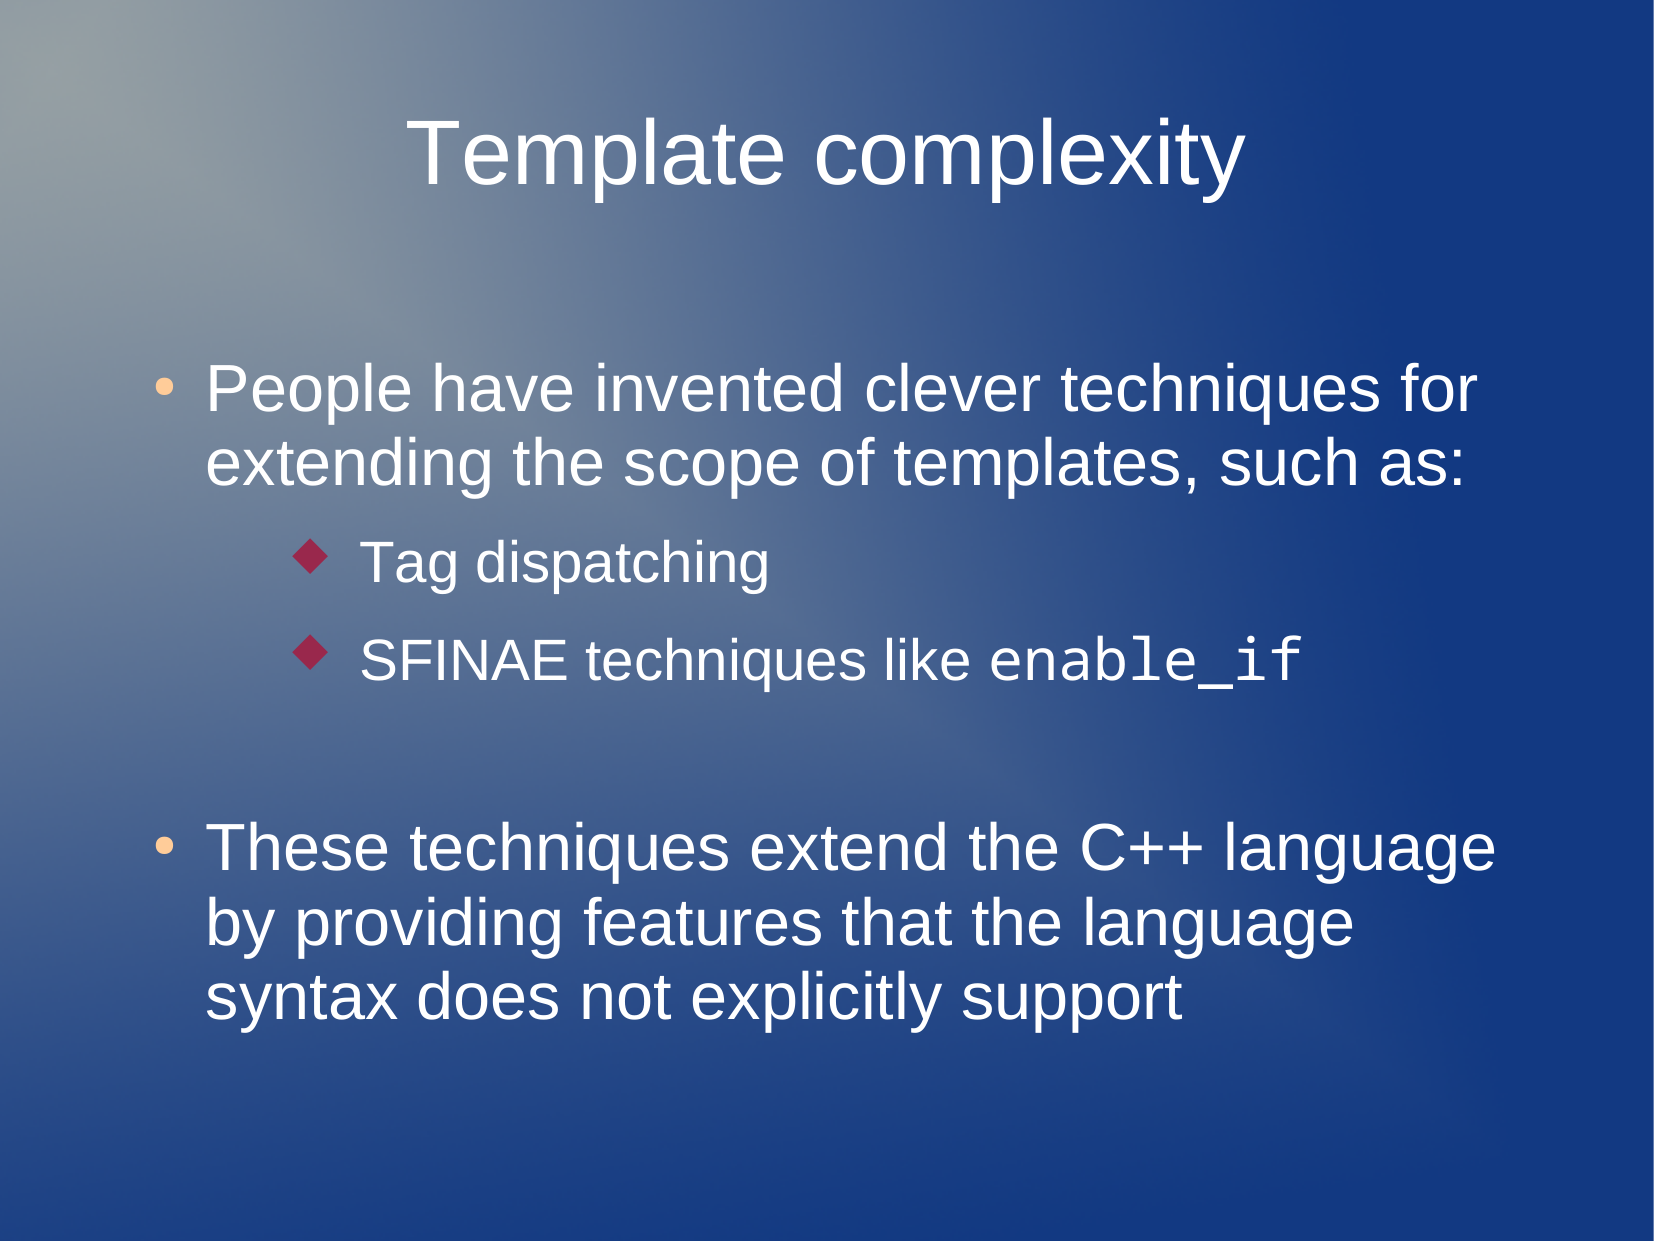

# Template complexity
People have invented clever techniques for extending the scope of templates, such as:
Tag dispatching
SFINAE techniques like enable_if
These techniques extend the C++ language by providing features that the language syntax does not explicitly support